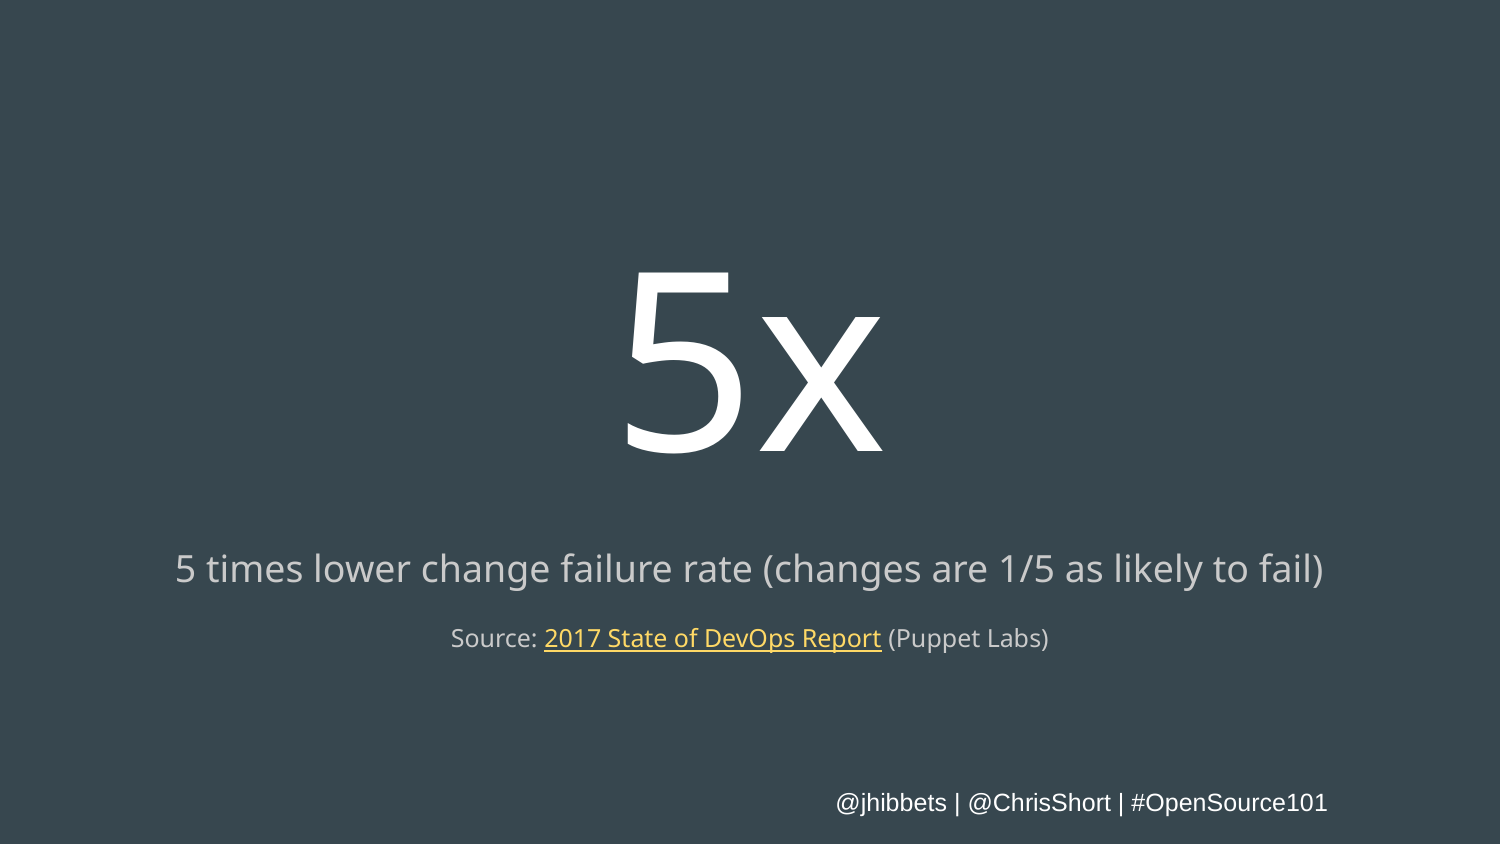

# 5x
5 times lower change failure rate (changes are 1/5 as likely to fail)
Source: 2017 State of DevOps Report (Puppet Labs)